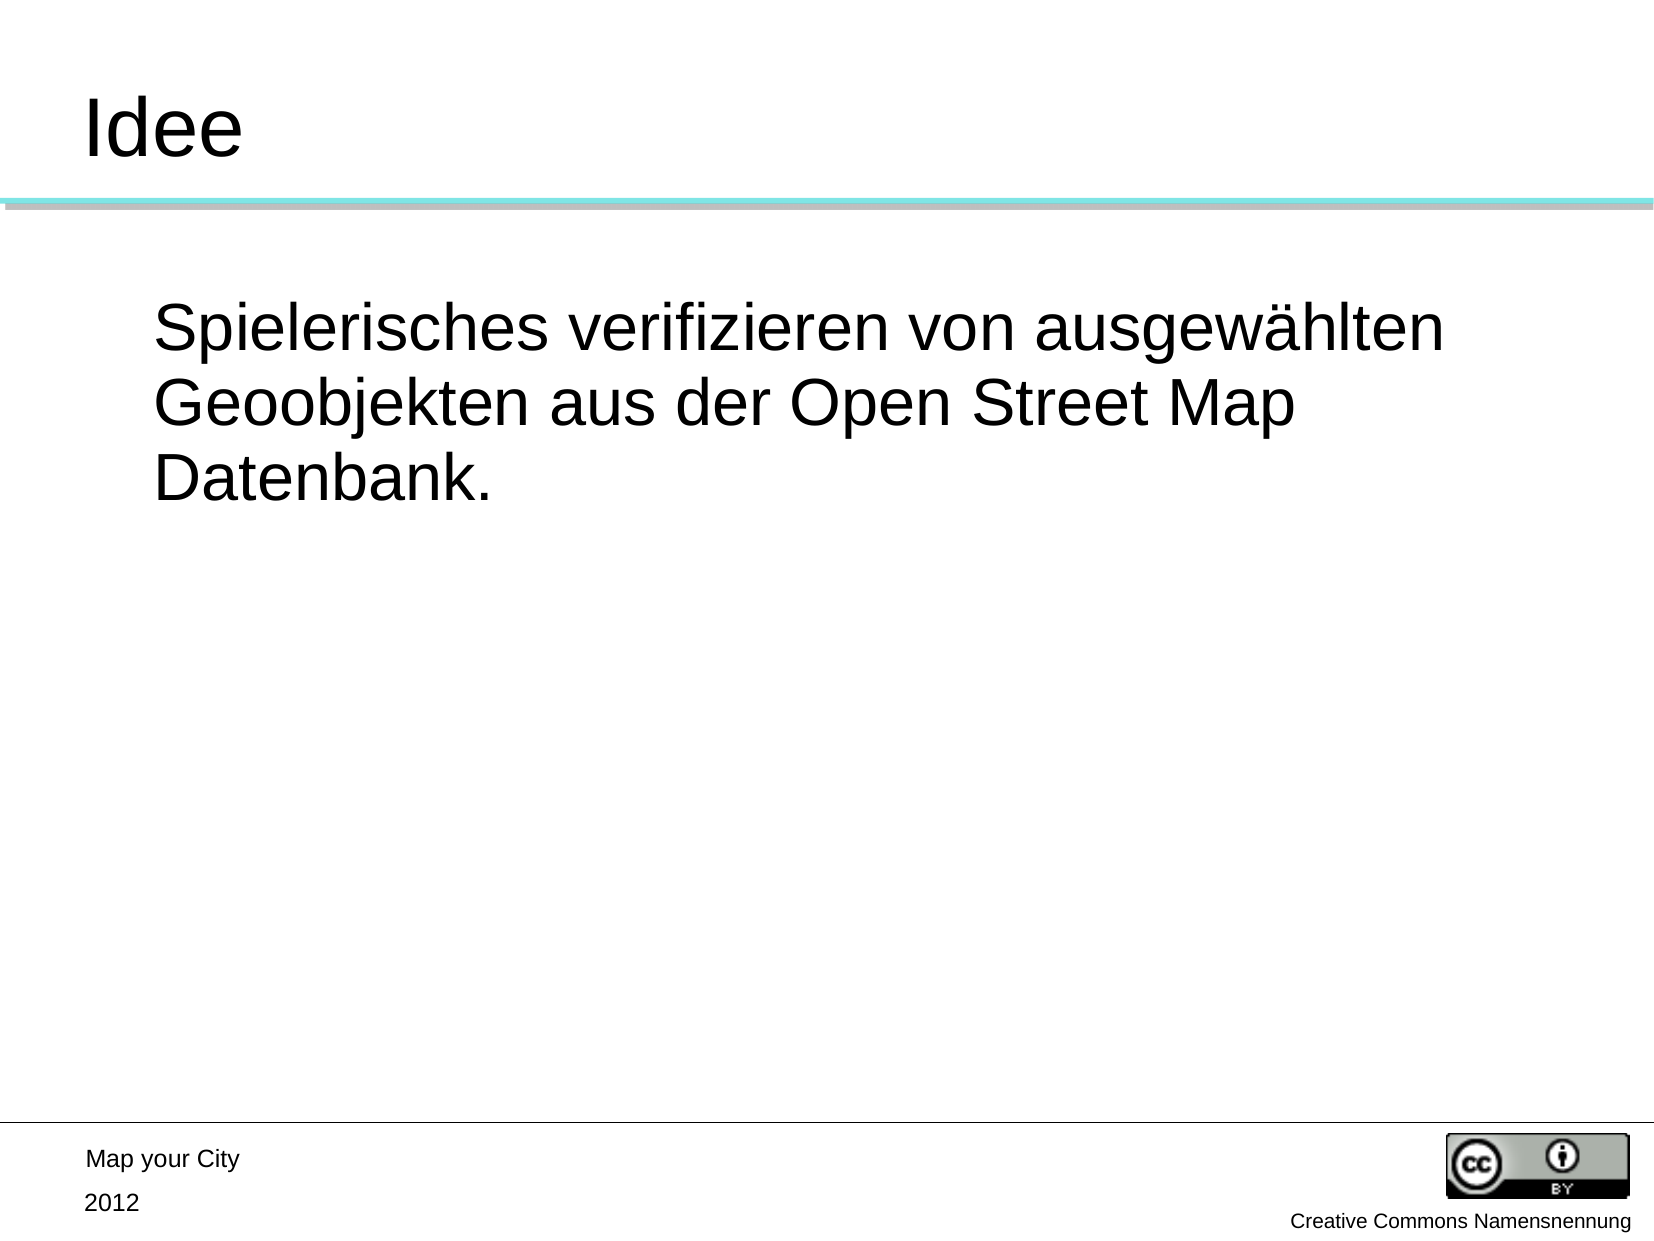

# Idee
Spielerisches verifizieren von ausgewählten Geoobjekten aus der Open Street Map Datenbank.
Map your City
2012
Creative Commons Namensnennung